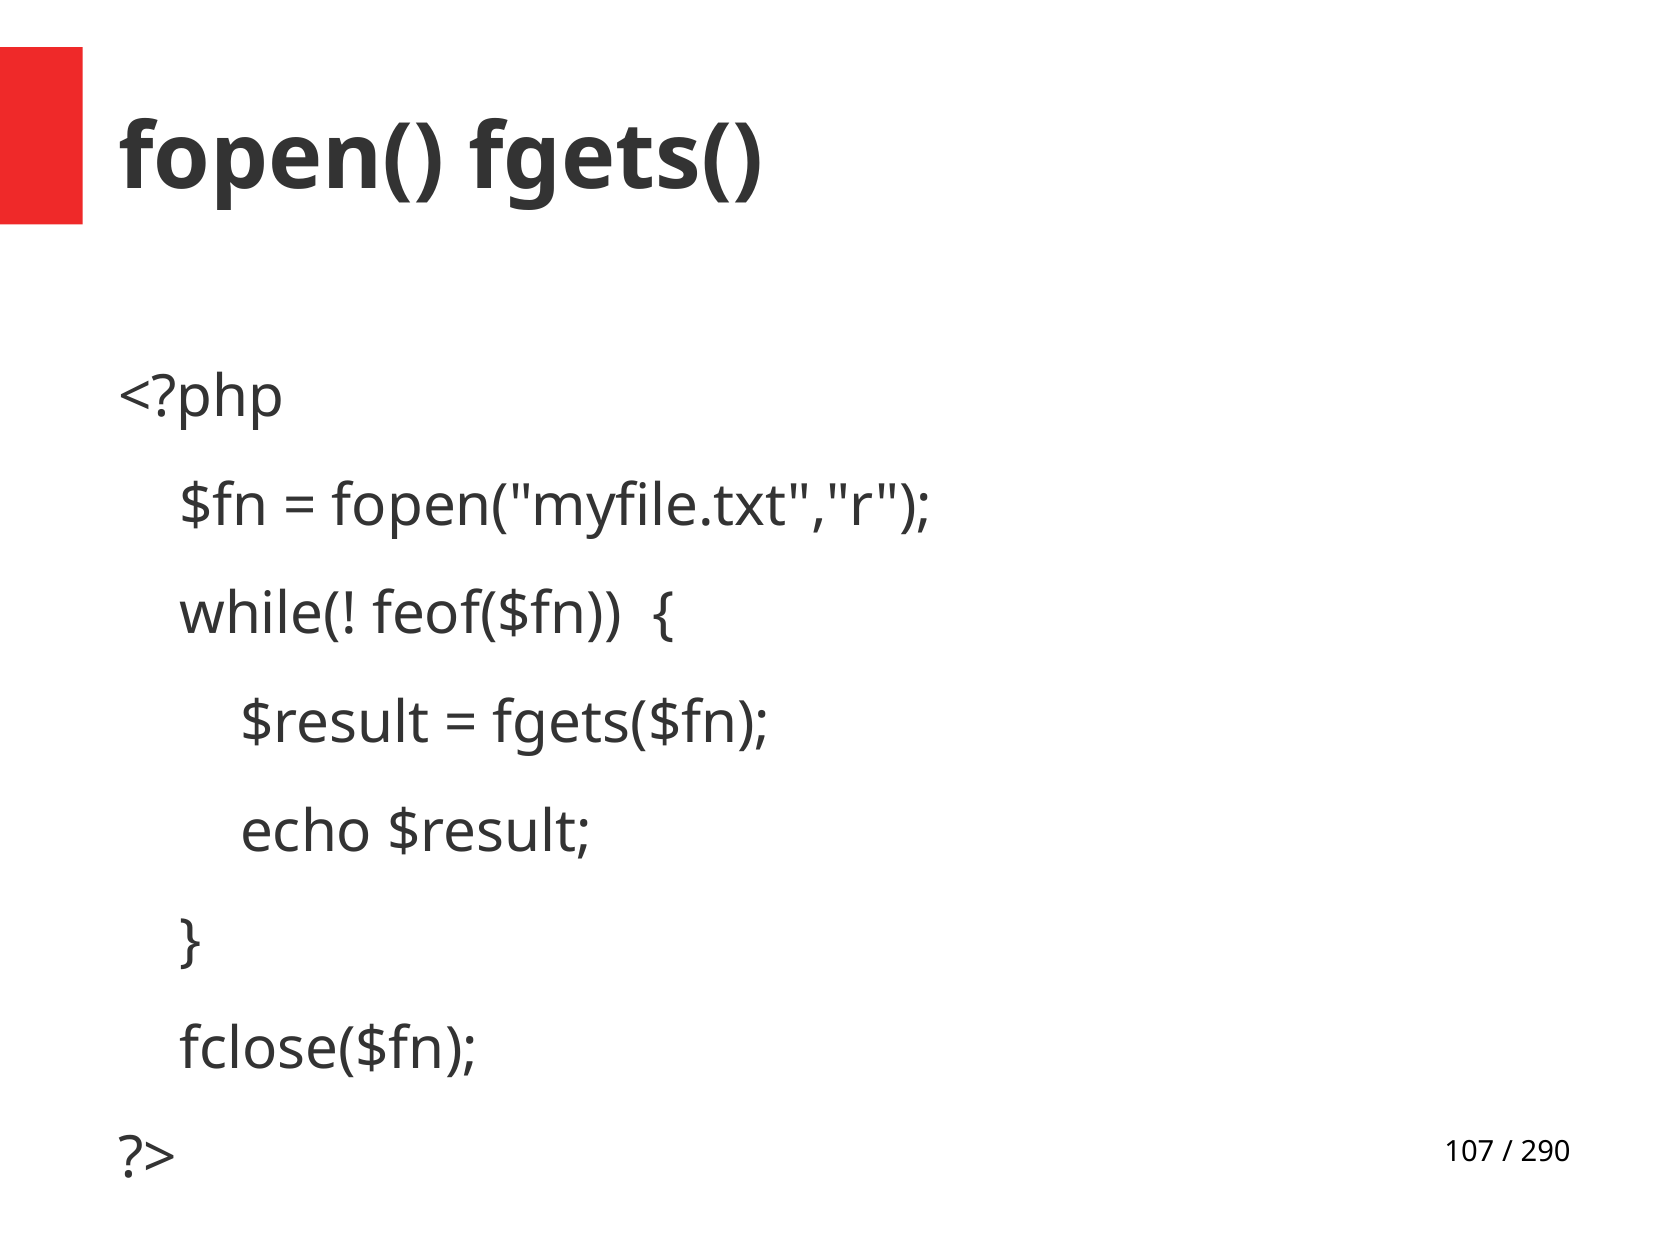

# fopen() fgets()
<?php
 $fn = fopen("myfile.txt","r");
 while(! feof($fn)) {
 $result = fgets($fn);
 echo $result;
 }
 fclose($fn);
?>
107